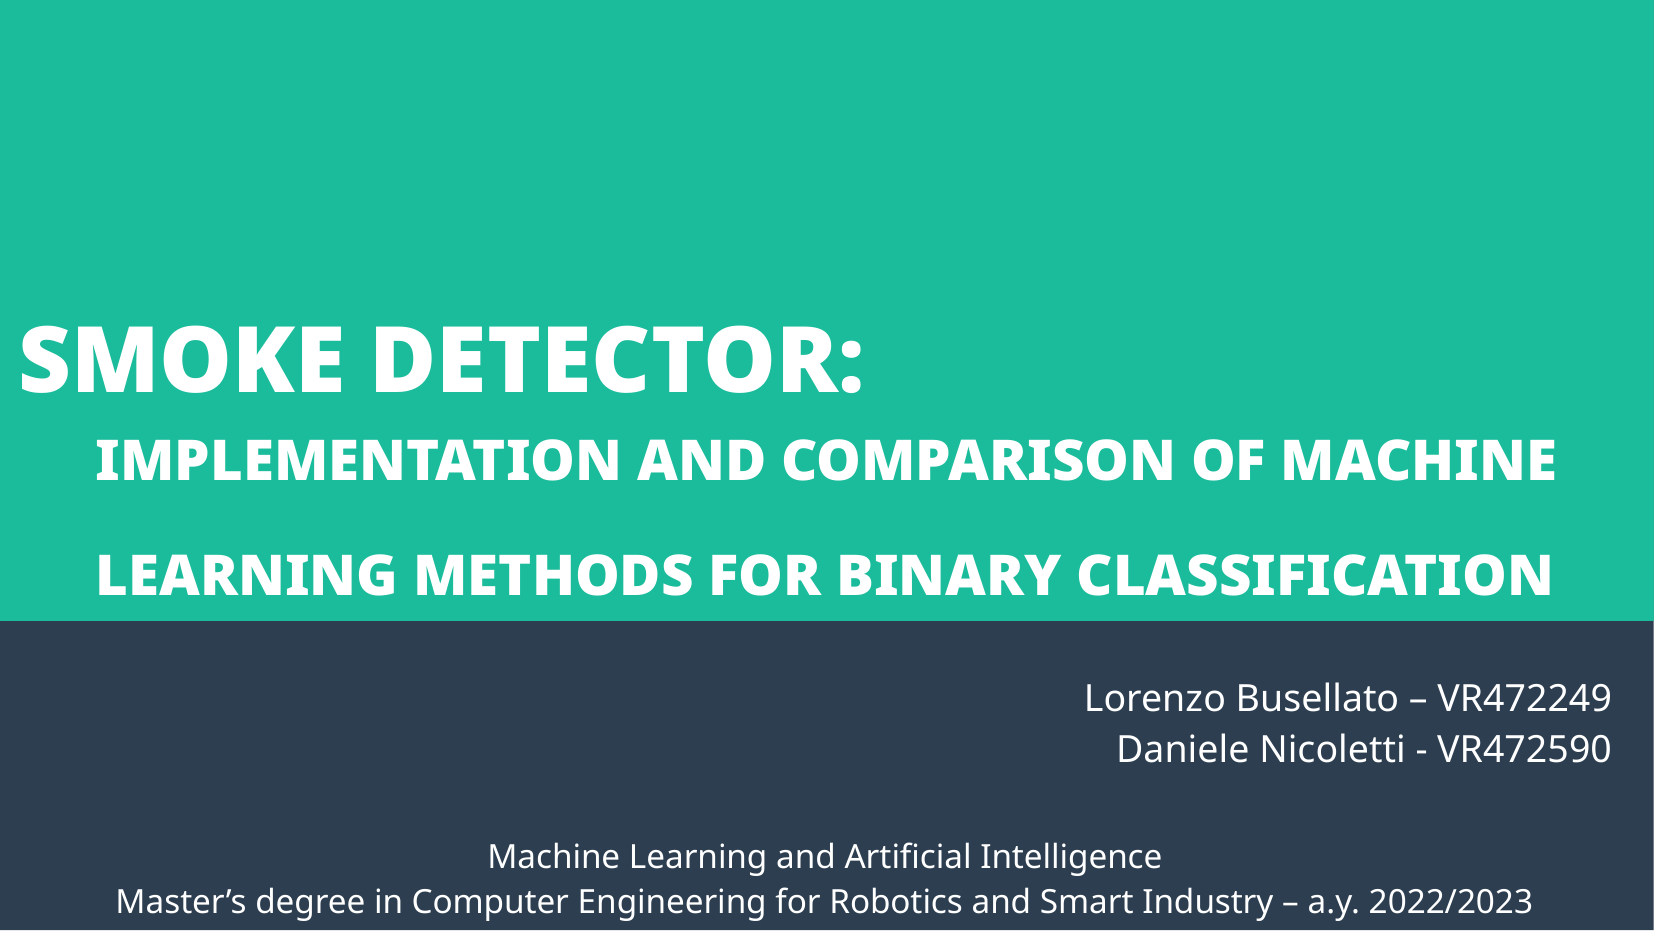

SMOKE DETECTOR:
# IMPLEMENTATION AND COMPARISON OF MACHINE LEARNING METHODS FOR BINARY CLASSIFICATION
Lorenzo Busellato – VR472249
Daniele Nicoletti - VR472590
Machine Learning and Artificial Intelligence
Master’s degree in Computer Engineering for Robotics and Smart Industry – a.y. 2022/2023